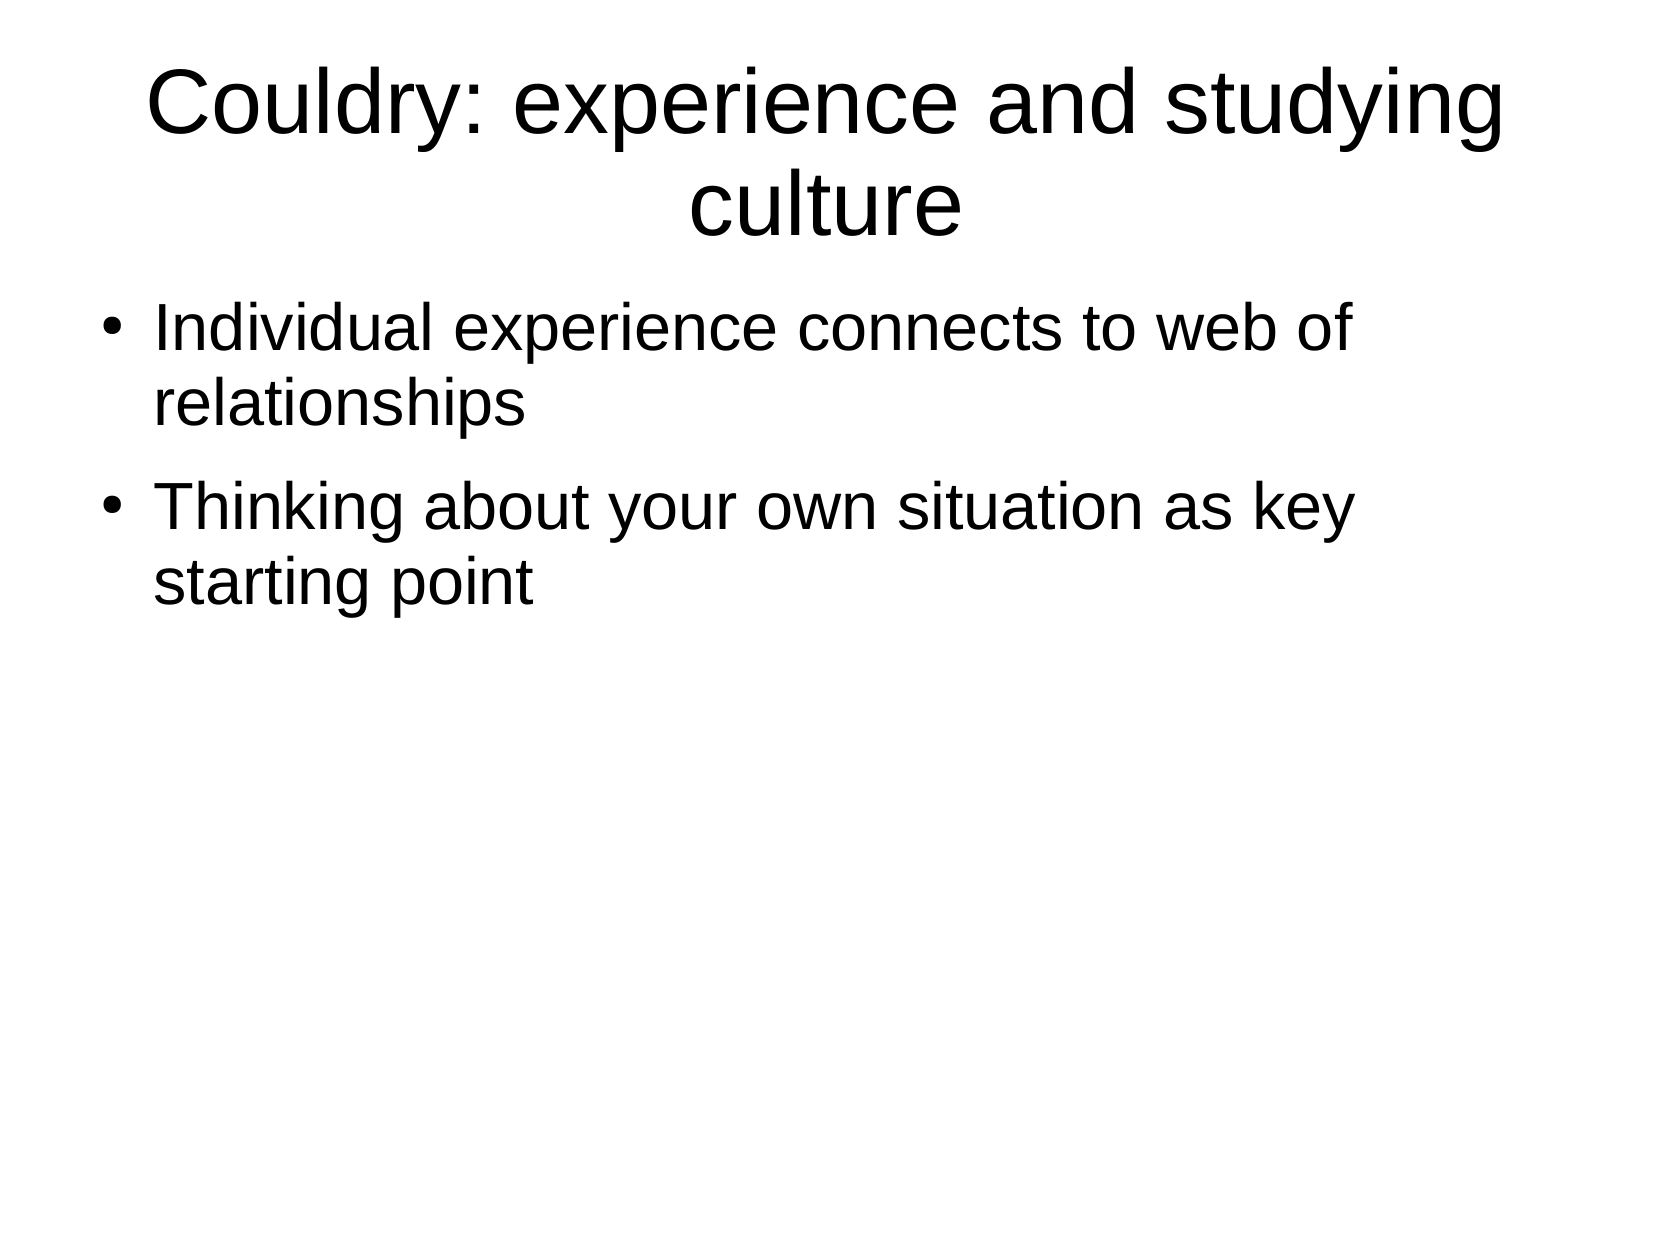

# Couldry: experience and studying culture
Individual experience connects to web of relationships
Thinking about your own situation as key starting point